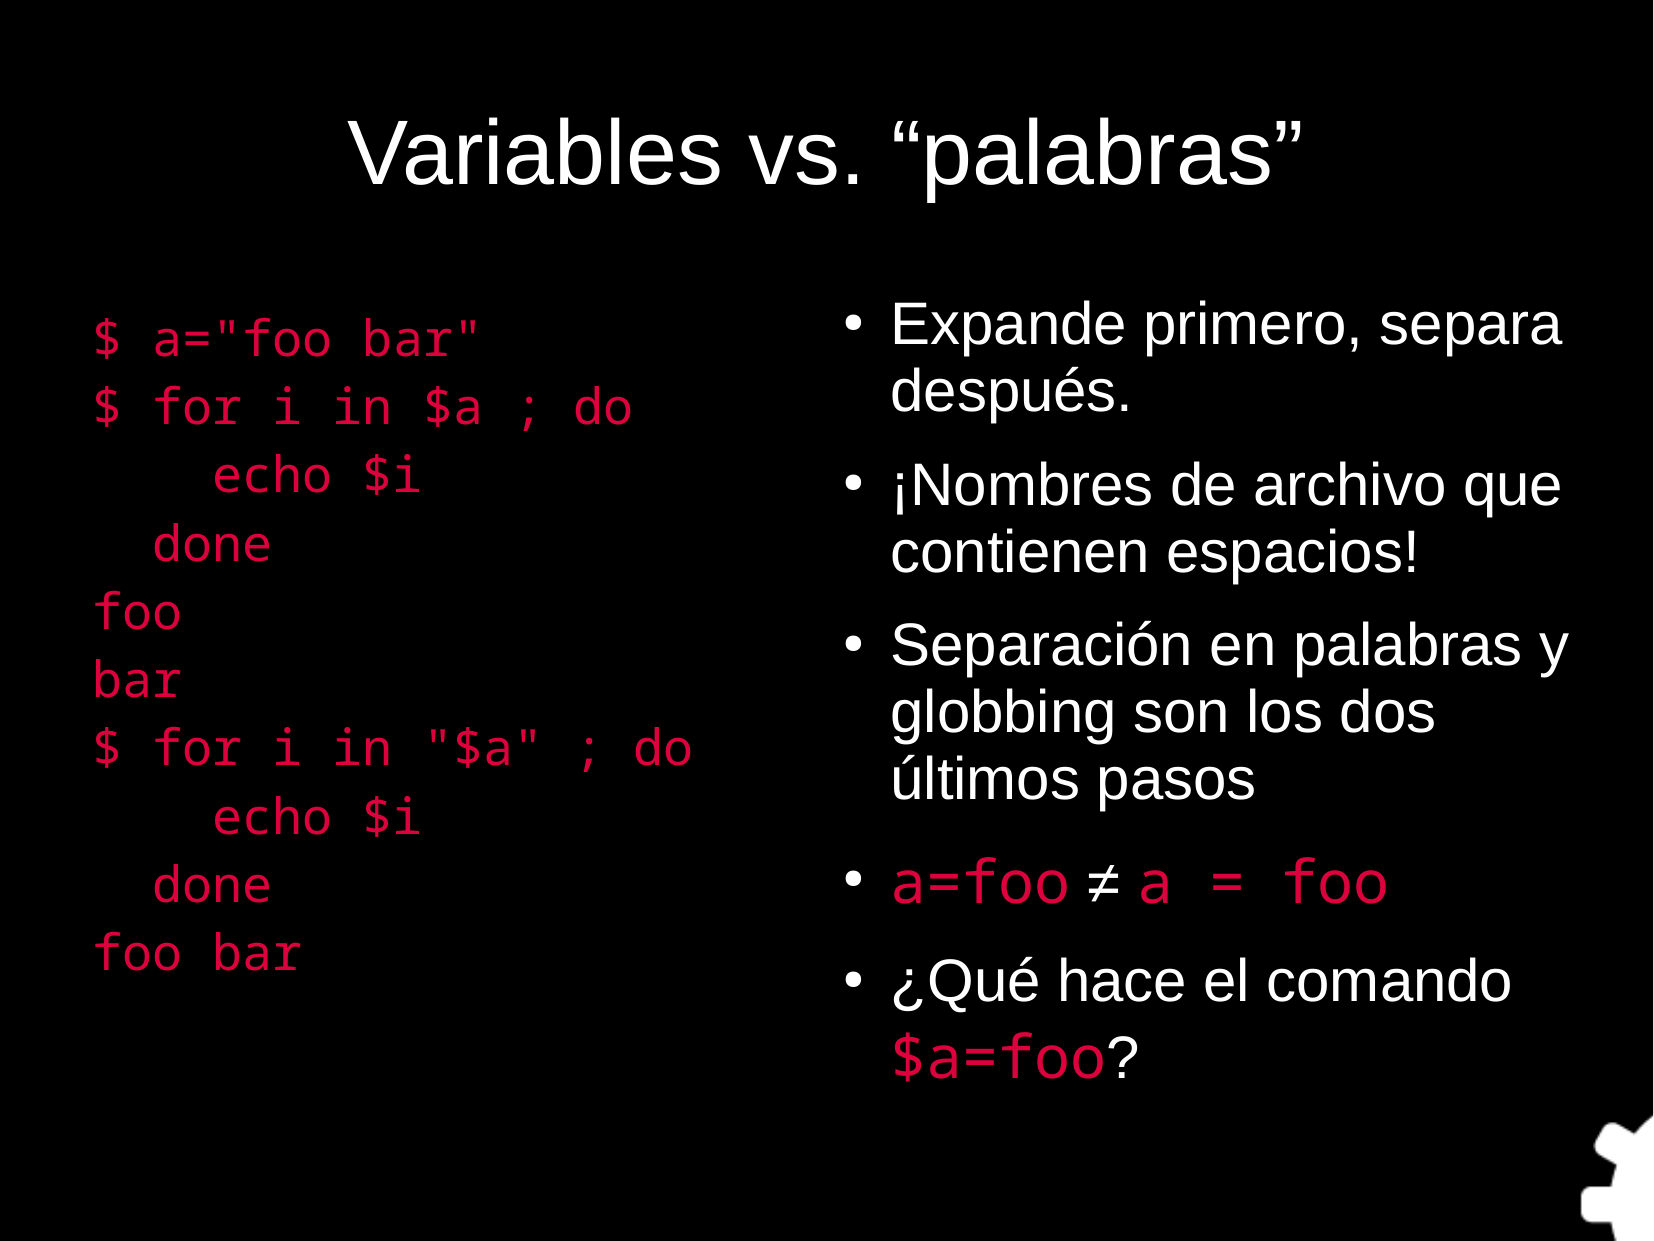

# Variables vs. “palabras”
Expande primero, separa después.
¡Nombres de archivo que contienen espacios!
Separación en palabras y globbing son los dos últimos pasos
a=foo ≠ a = foo
¿Qué hace el comando $a=foo?
$ a="foo bar"
$ for i in $a ; do
 echo $i
 done
foo
bar
$ for i in "$a" ; do
 echo $i
 done
foo bar